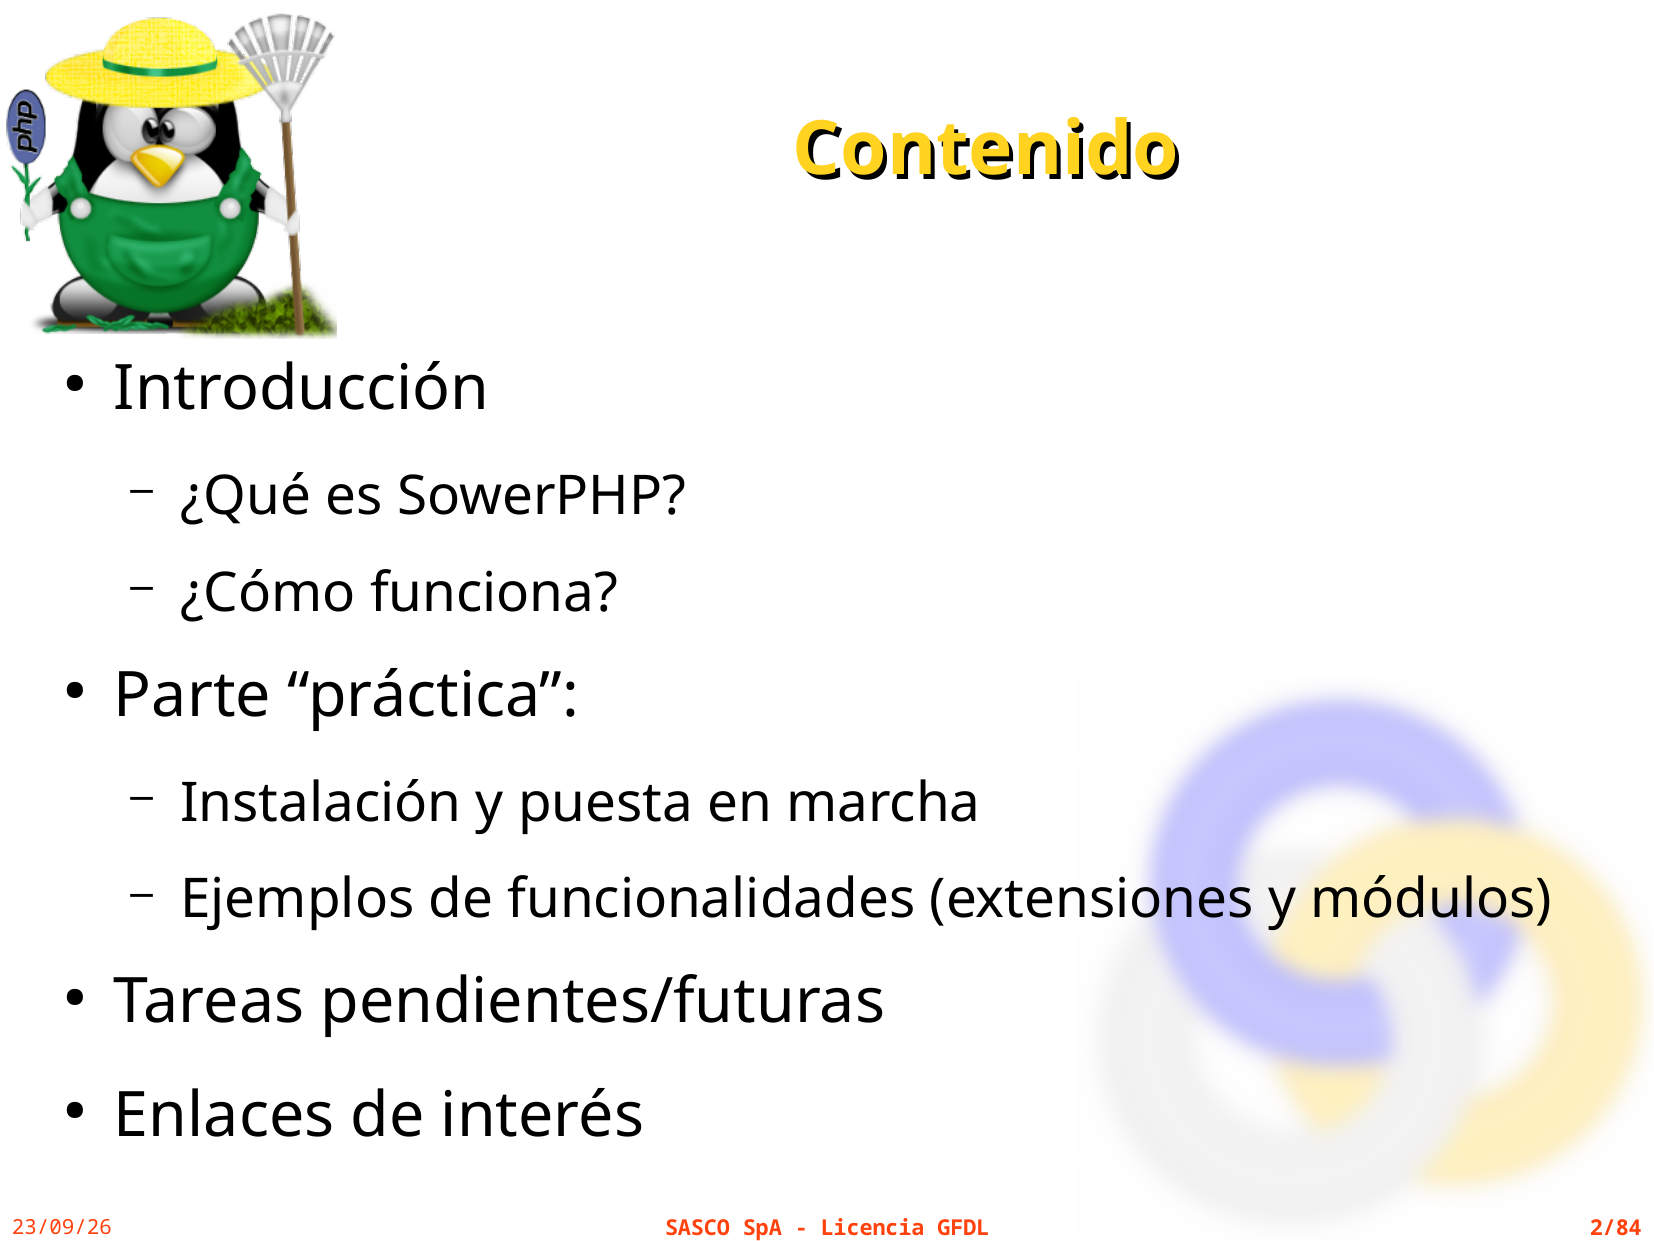

# Contenido
Introducción
¿Qué es SowerPHP?
¿Cómo funciona?
Parte “práctica”:
Instalación y puesta en marcha
Ejemplos de funcionalidades (extensiones y módulos)
Tareas pendientes/futuras
Enlaces de interés
SASCO SpA - Licencia GFDL
2